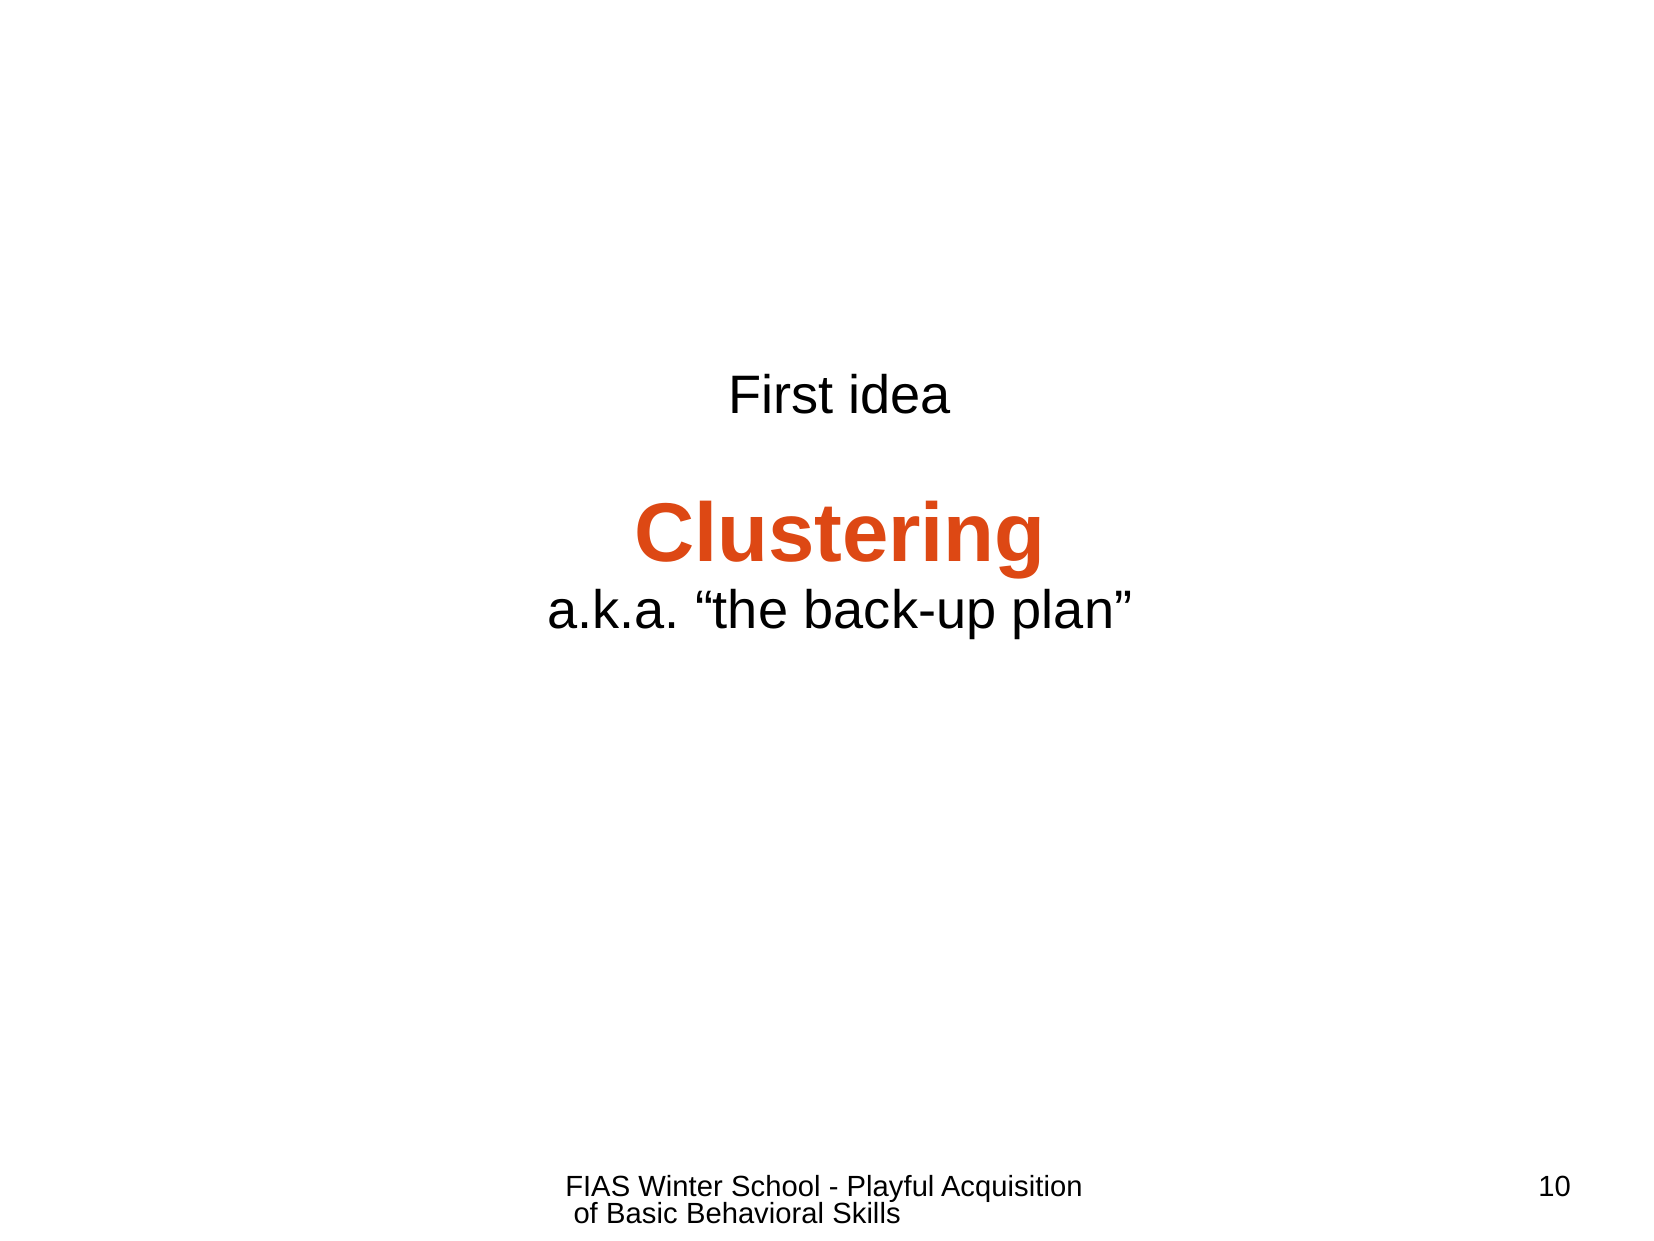

First idea
Clustering
a.k.a. “the back-up plan”
FIAS Winter School - Playful Acquisition of Basic Behavioral Skills
10